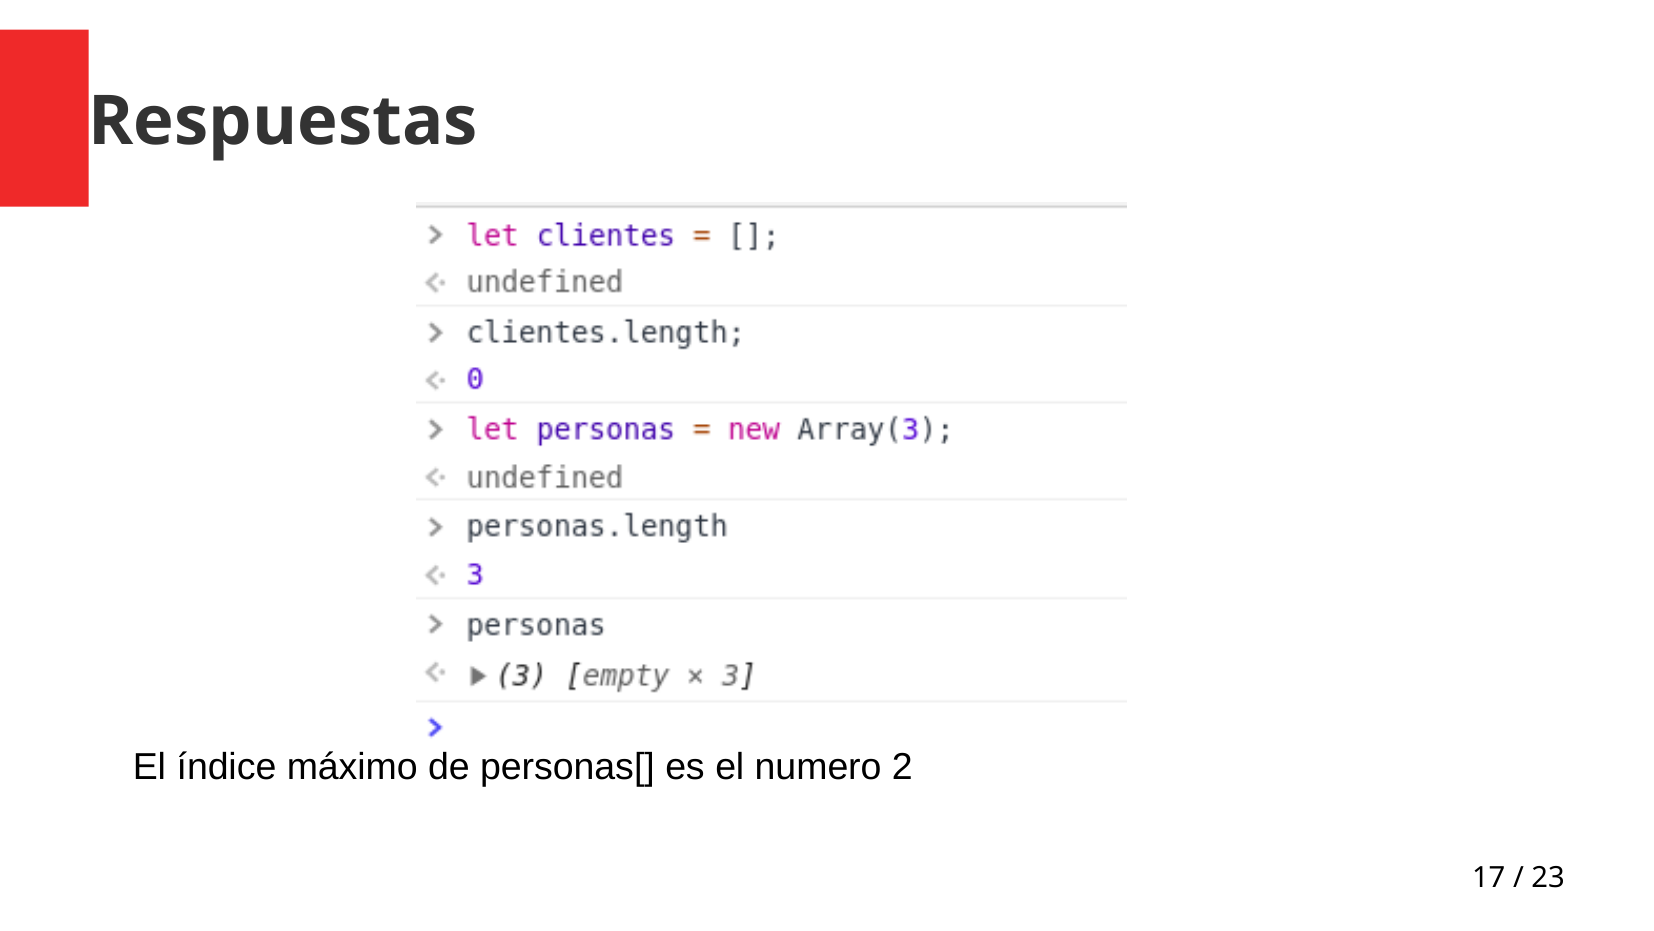

# Respuestas
El índice máximo de personas[] es el numero 2
17